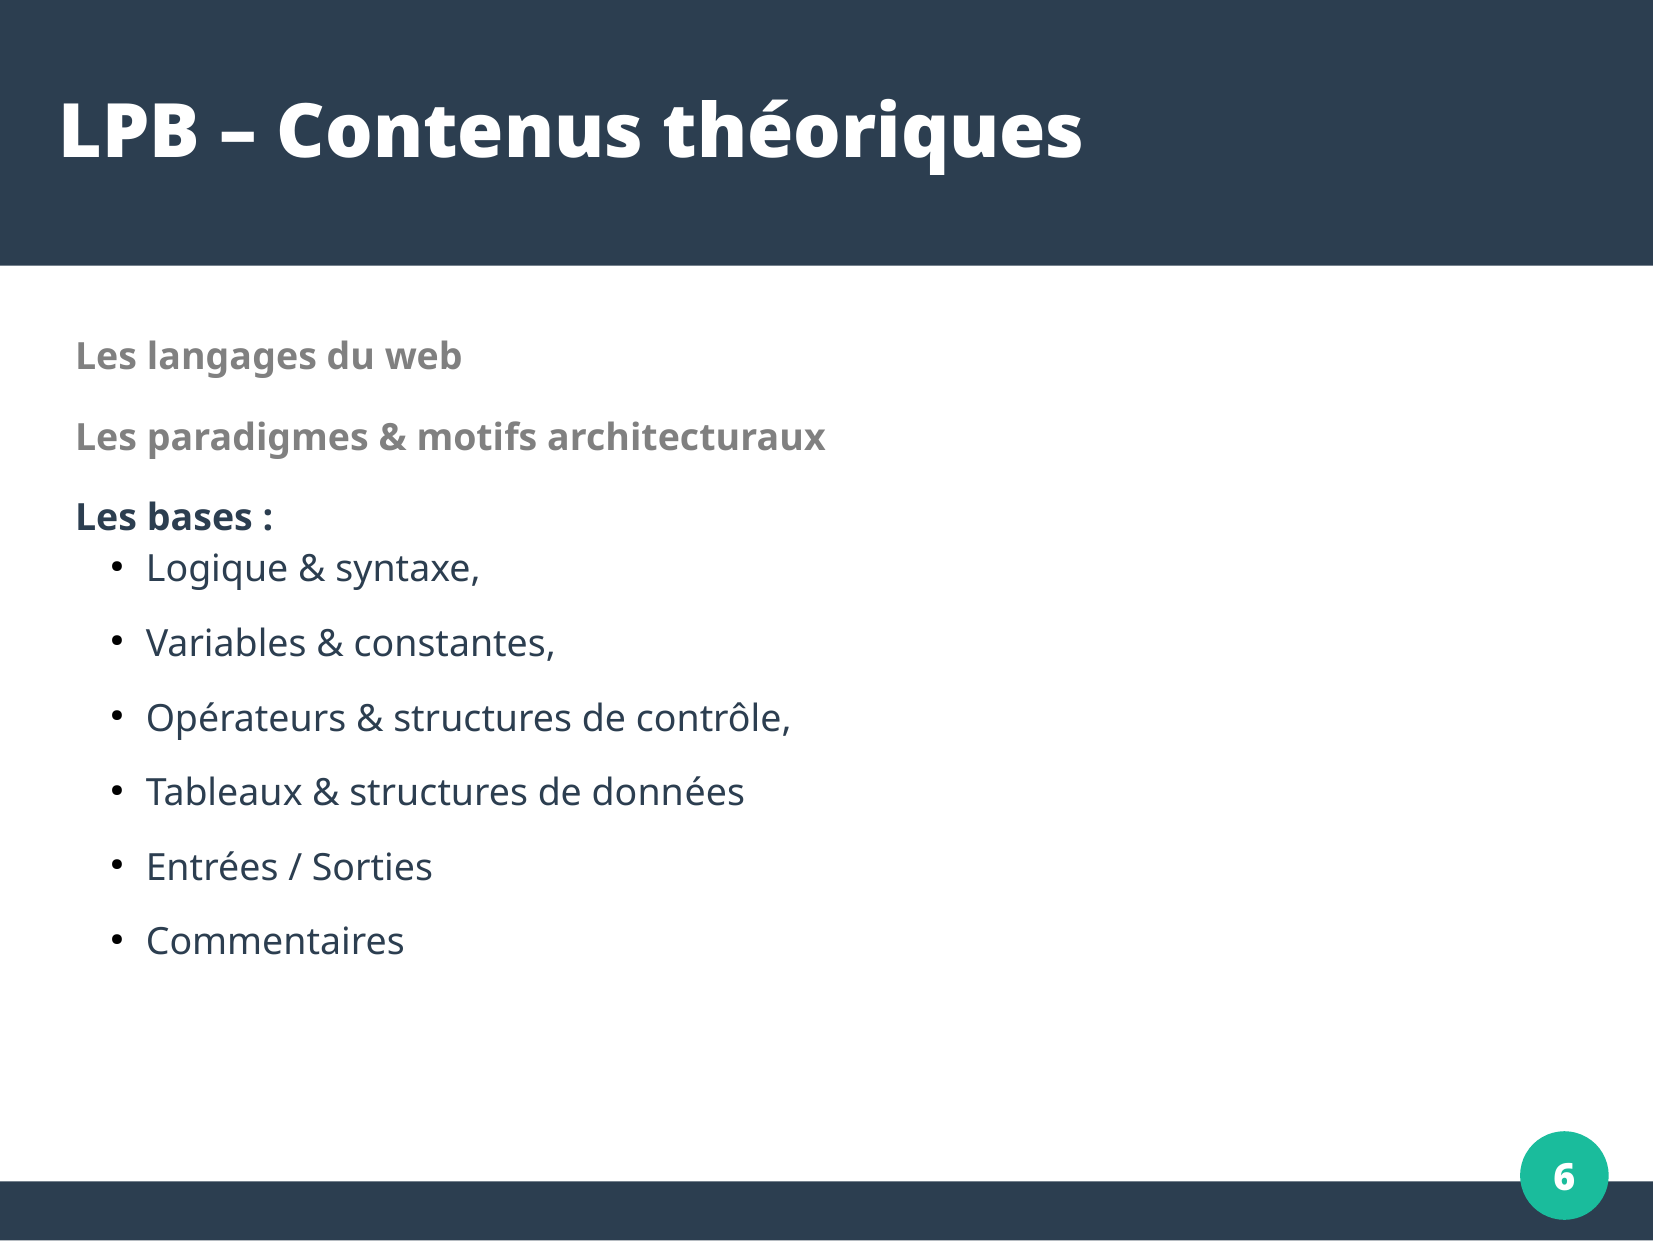

# LPB – Contenus théoriques
Les langages du web
Les paradigmes & motifs architecturaux
Les bases :
Logique & syntaxe,
Variables & constantes,
Opérateurs & structures de contrôle,
Tableaux & structures de données
Entrées / Sorties
Commentaires
6